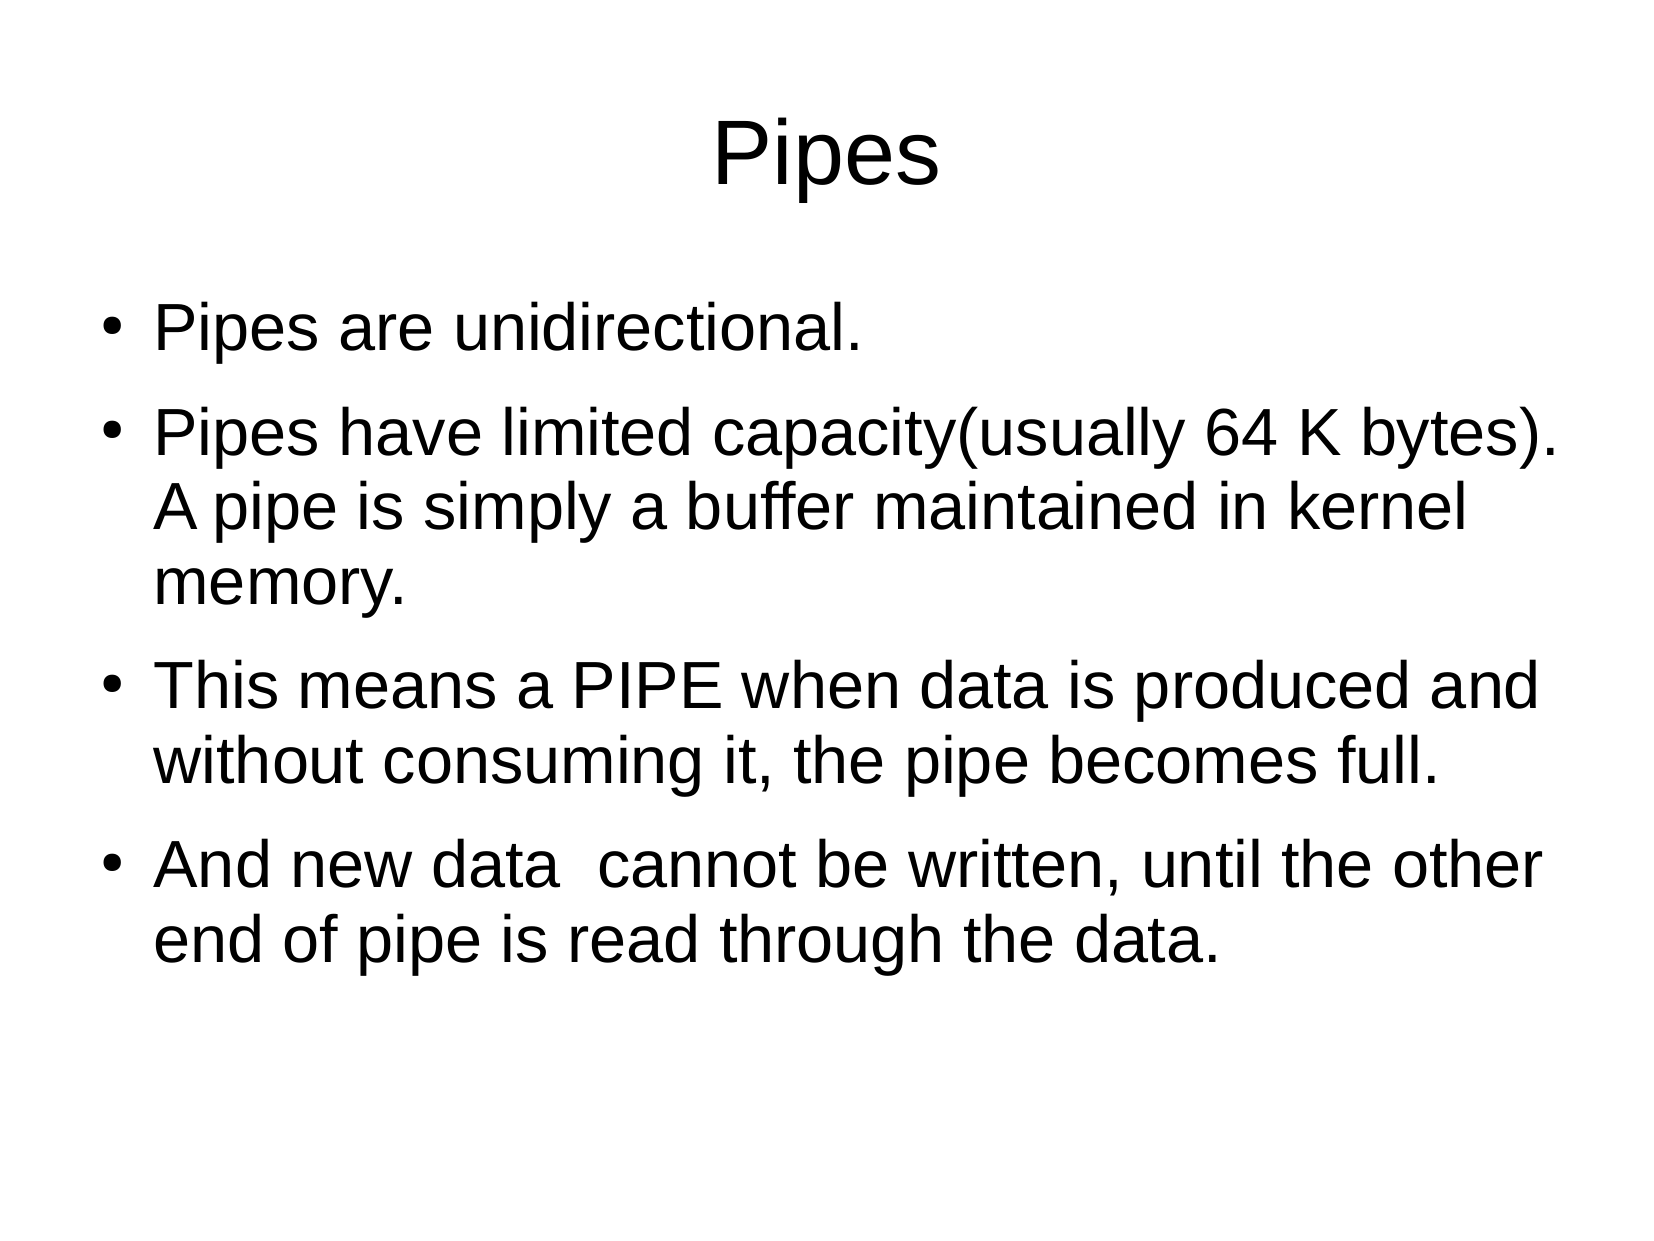

# Pipes
Pipes are unidirectional.
Pipes have limited capacity(usually 64 K bytes). A pipe is simply a buffer maintained in kernel memory.
This means a PIPE when data is produced and without consuming it, the pipe becomes full.
And new data cannot be written, until the other end of pipe is read through the data.